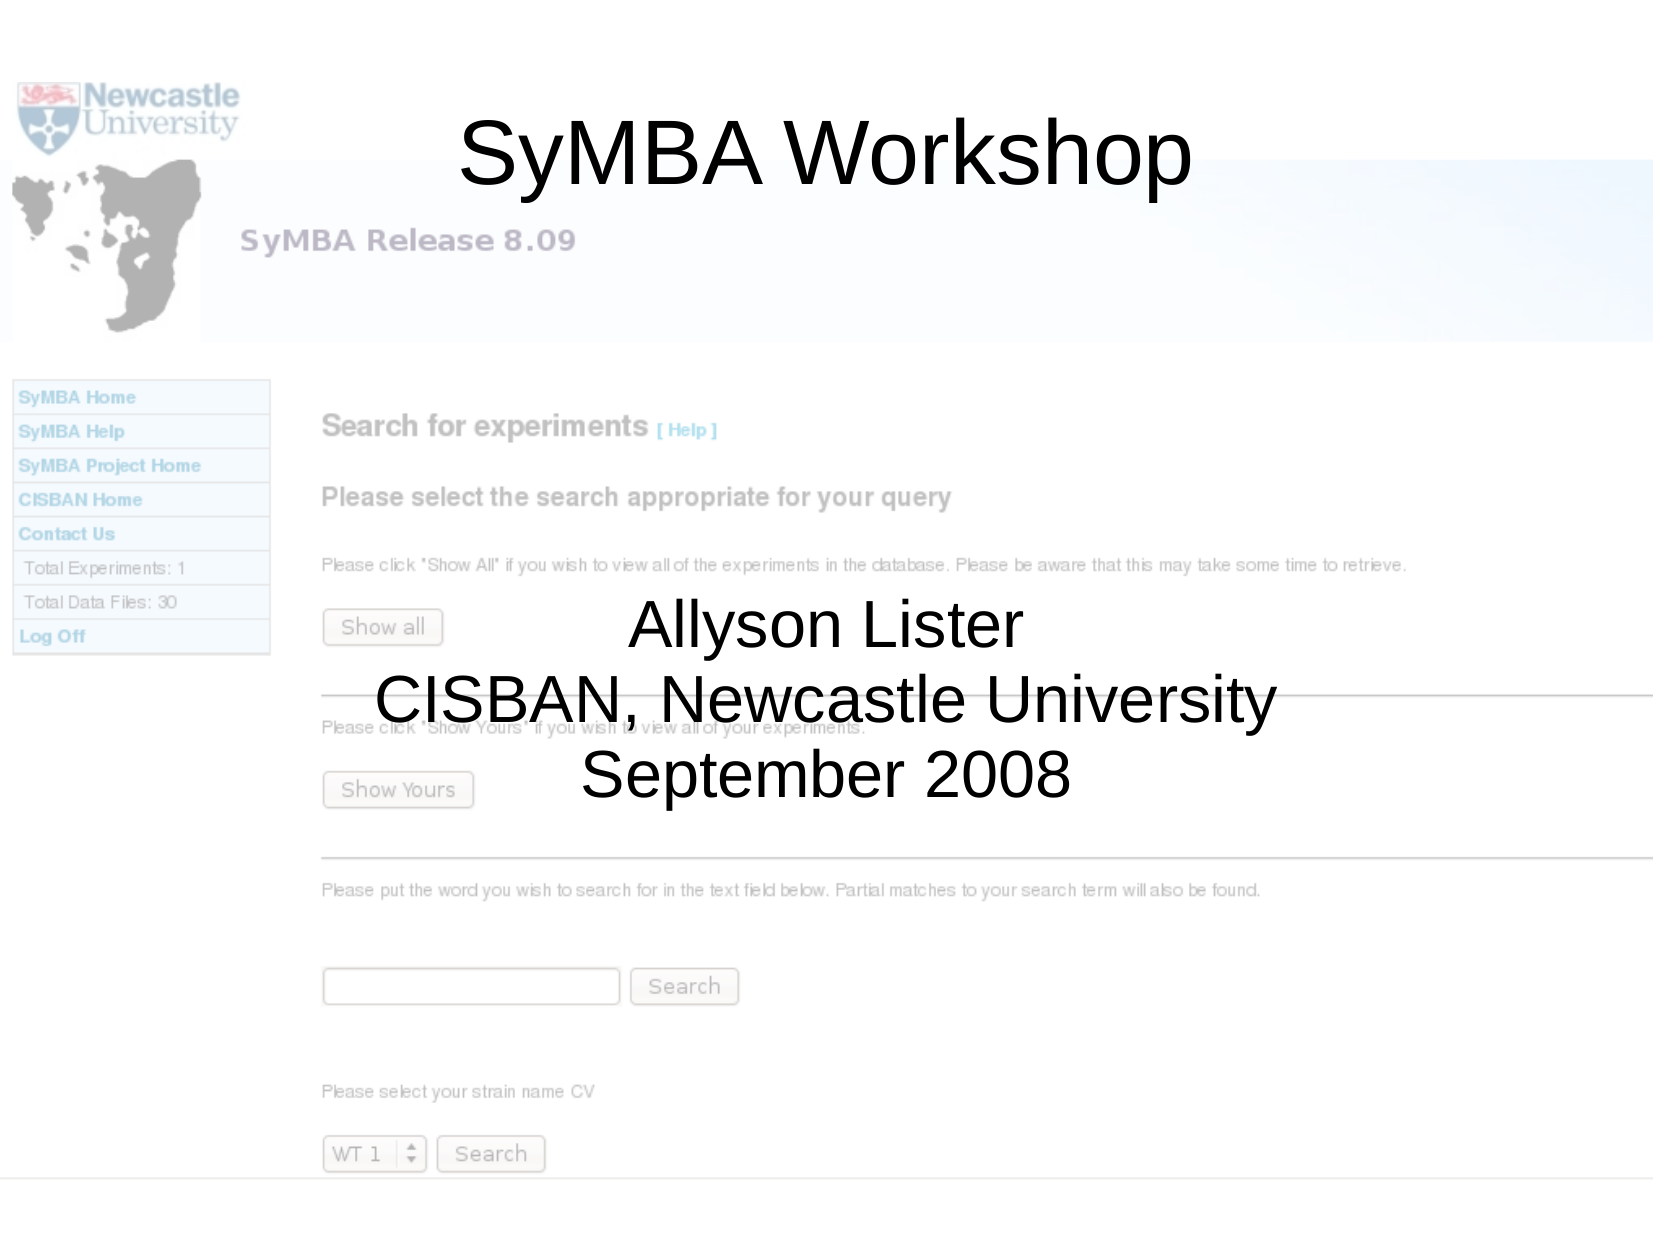

# SyMBA Workshop
Allyson Lister
CISBAN, Newcastle University
September 2008